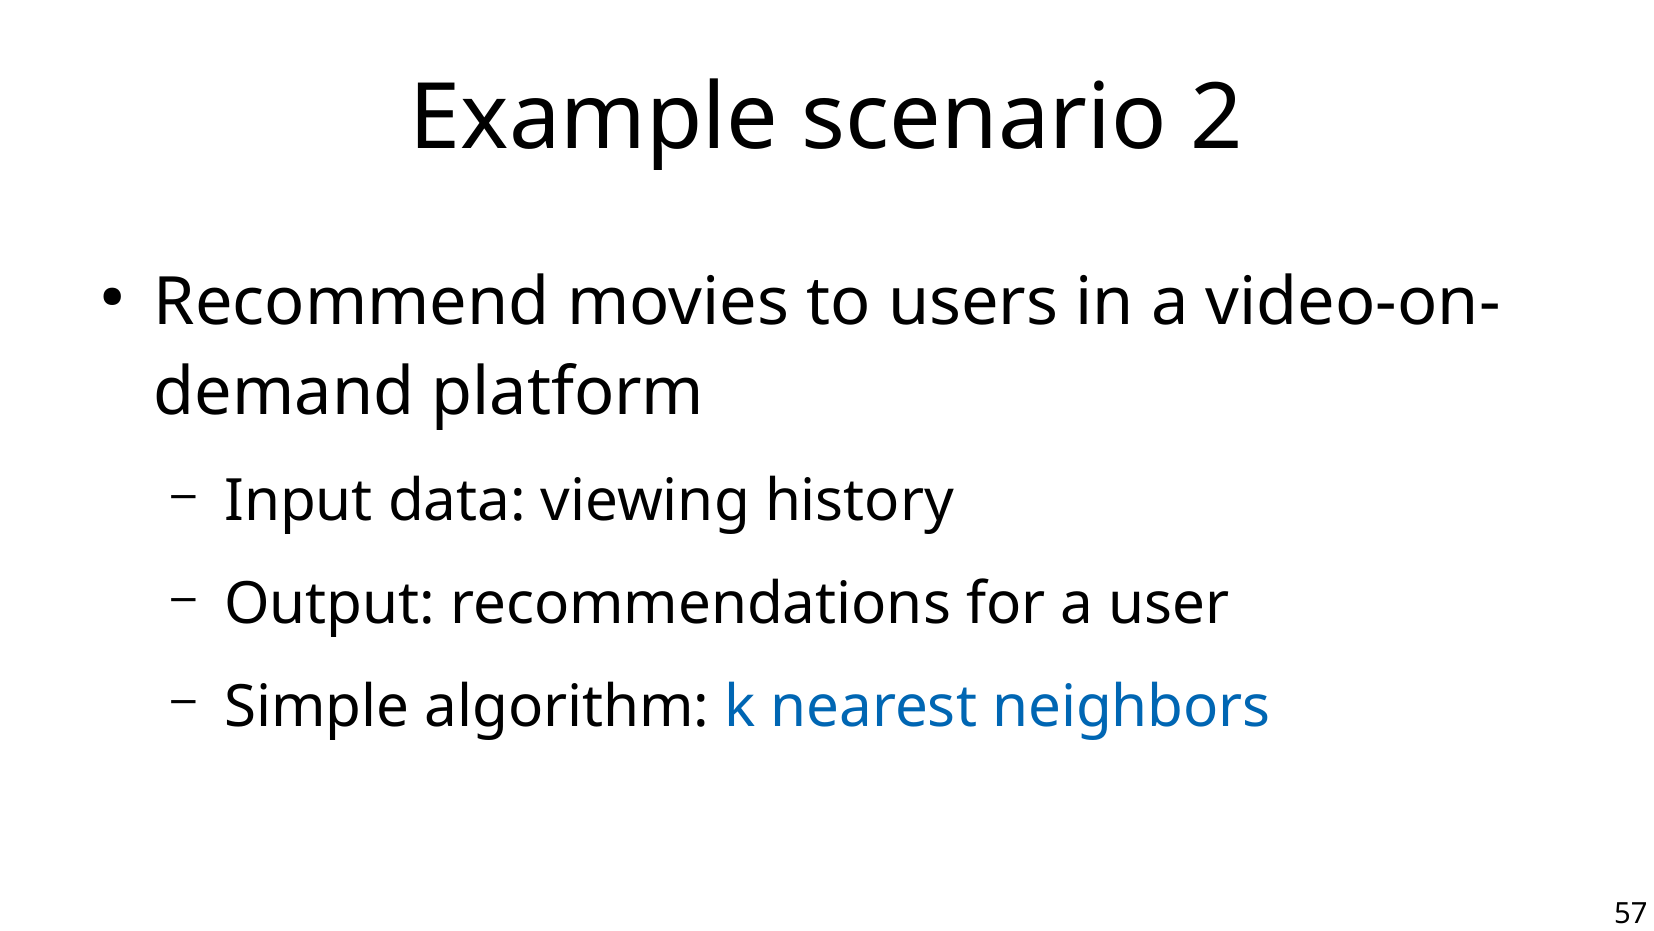

# Example scenario 2
Recommend movies to users in a video-on-demand platform
Input data: viewing history
Output: recommendations for a user
Simple algorithm: k nearest neighbors
57